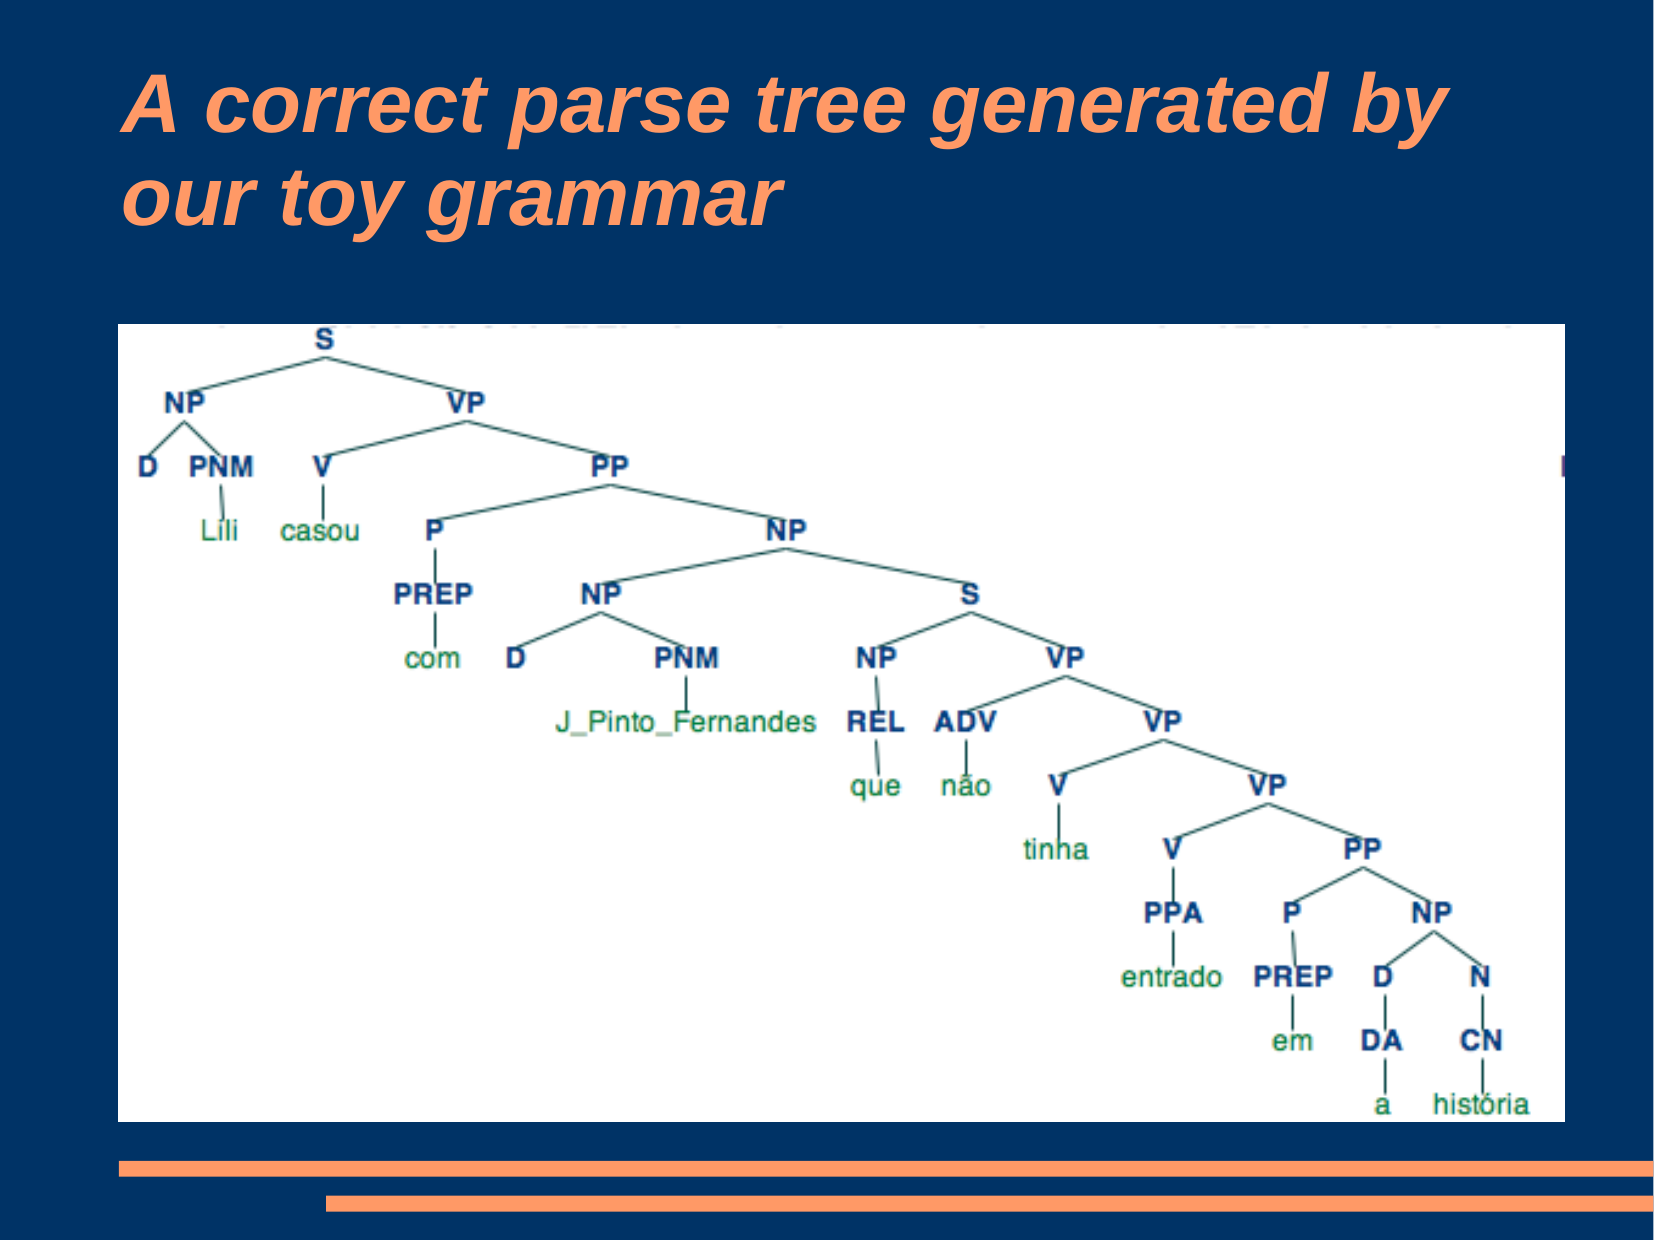

# A correct parse tree generated by our toy grammar